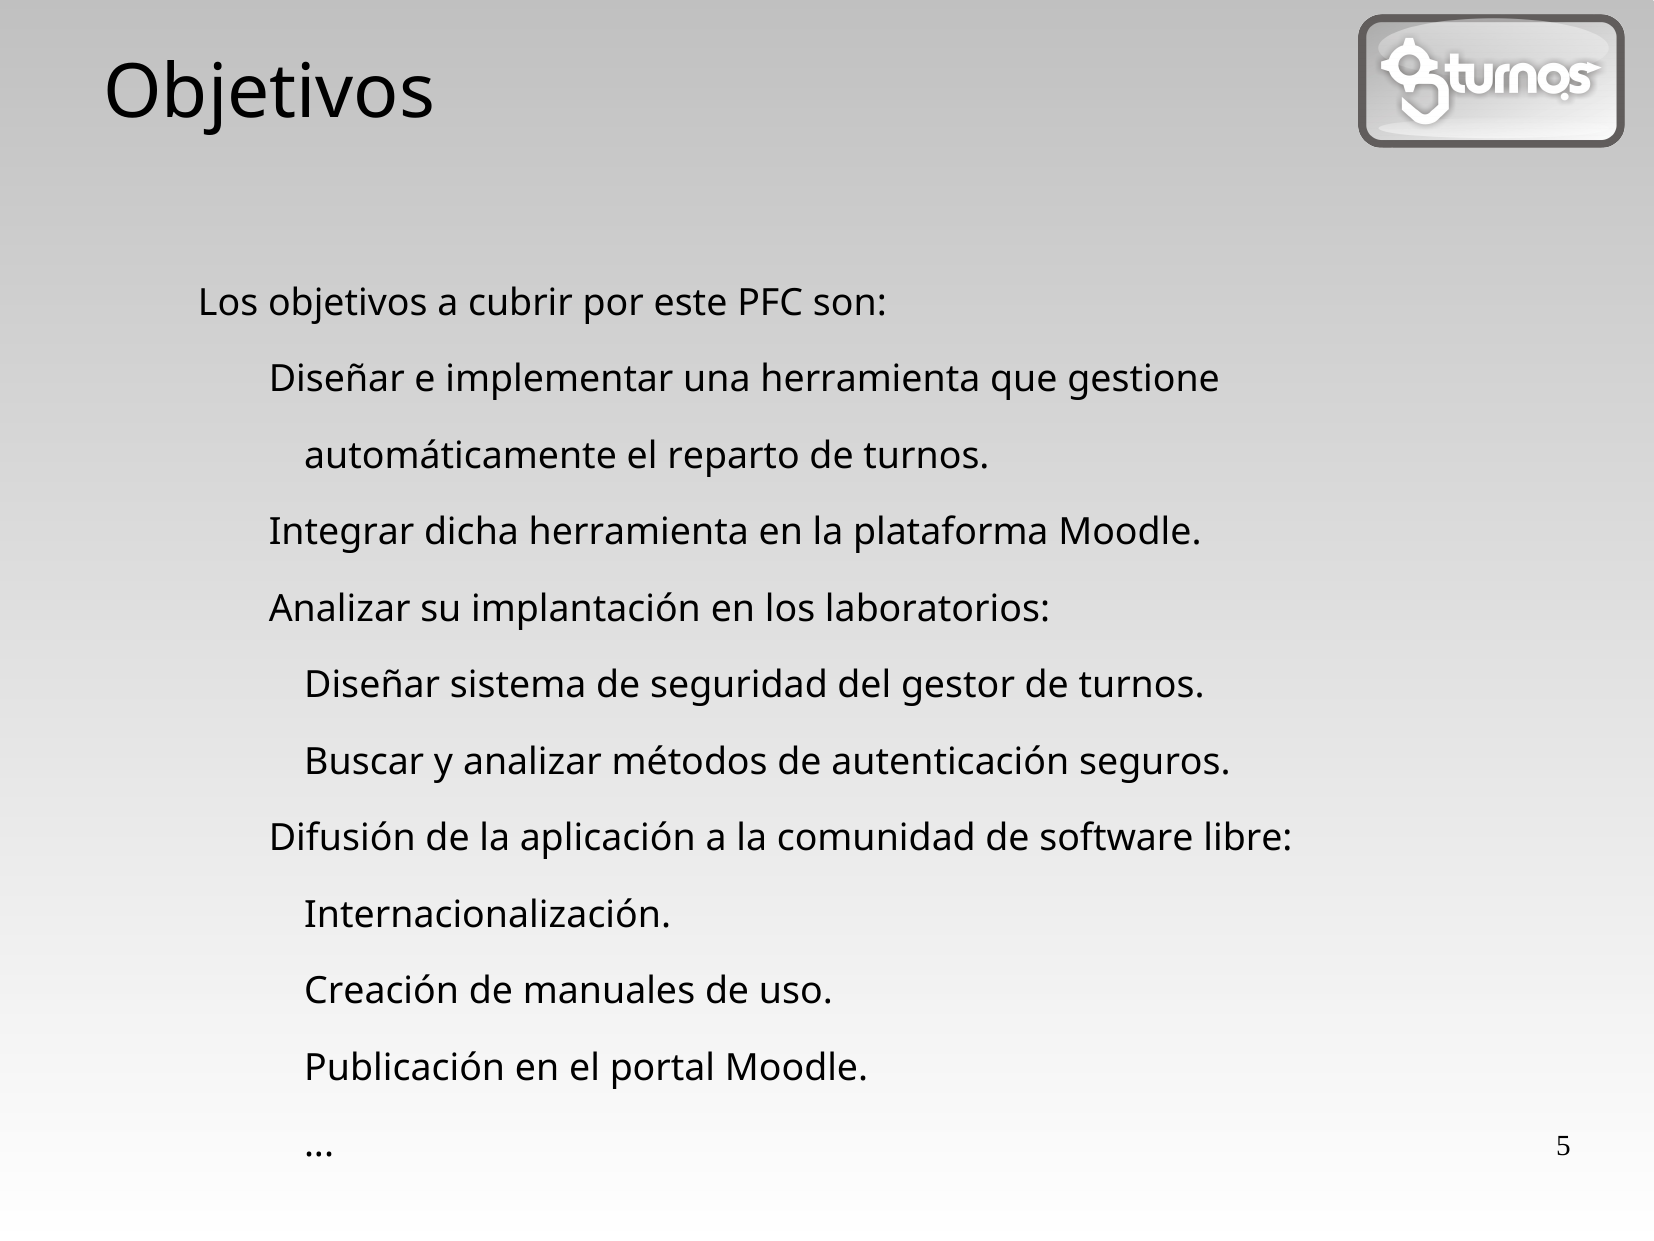

Objetivos
Los objetivos a cubrir por este PFC son:
Diseñar e implementar una herramienta que gestione automáticamente el reparto de turnos.
Integrar dicha herramienta en la plataforma Moodle.
Analizar su implantación en los laboratorios:
Diseñar sistema de seguridad del gestor de turnos.
Buscar y analizar métodos de autenticación seguros.
Difusión de la aplicación a la comunidad de software libre:
Internacionalización.
Creación de manuales de uso.
Publicación en el portal Moodle.
...
5